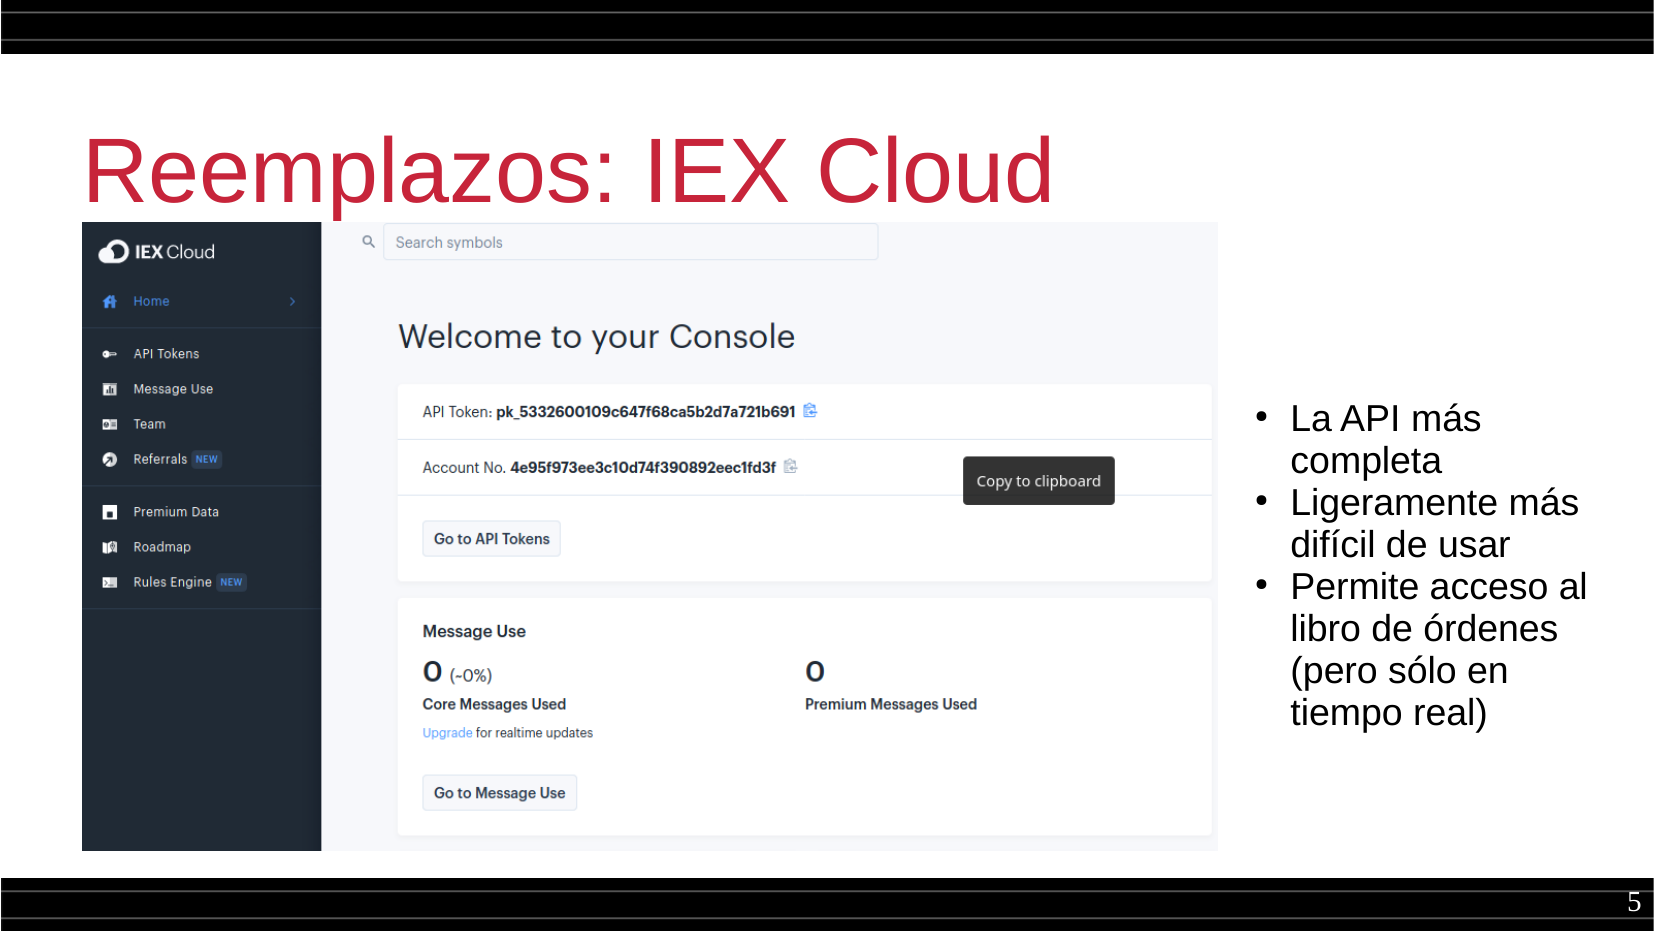

# Reemplazos: IEX Cloud
La API más completa
Ligeramente más difícil de usar
Permite acceso al libro de órdenes (pero sólo en tiempo real)